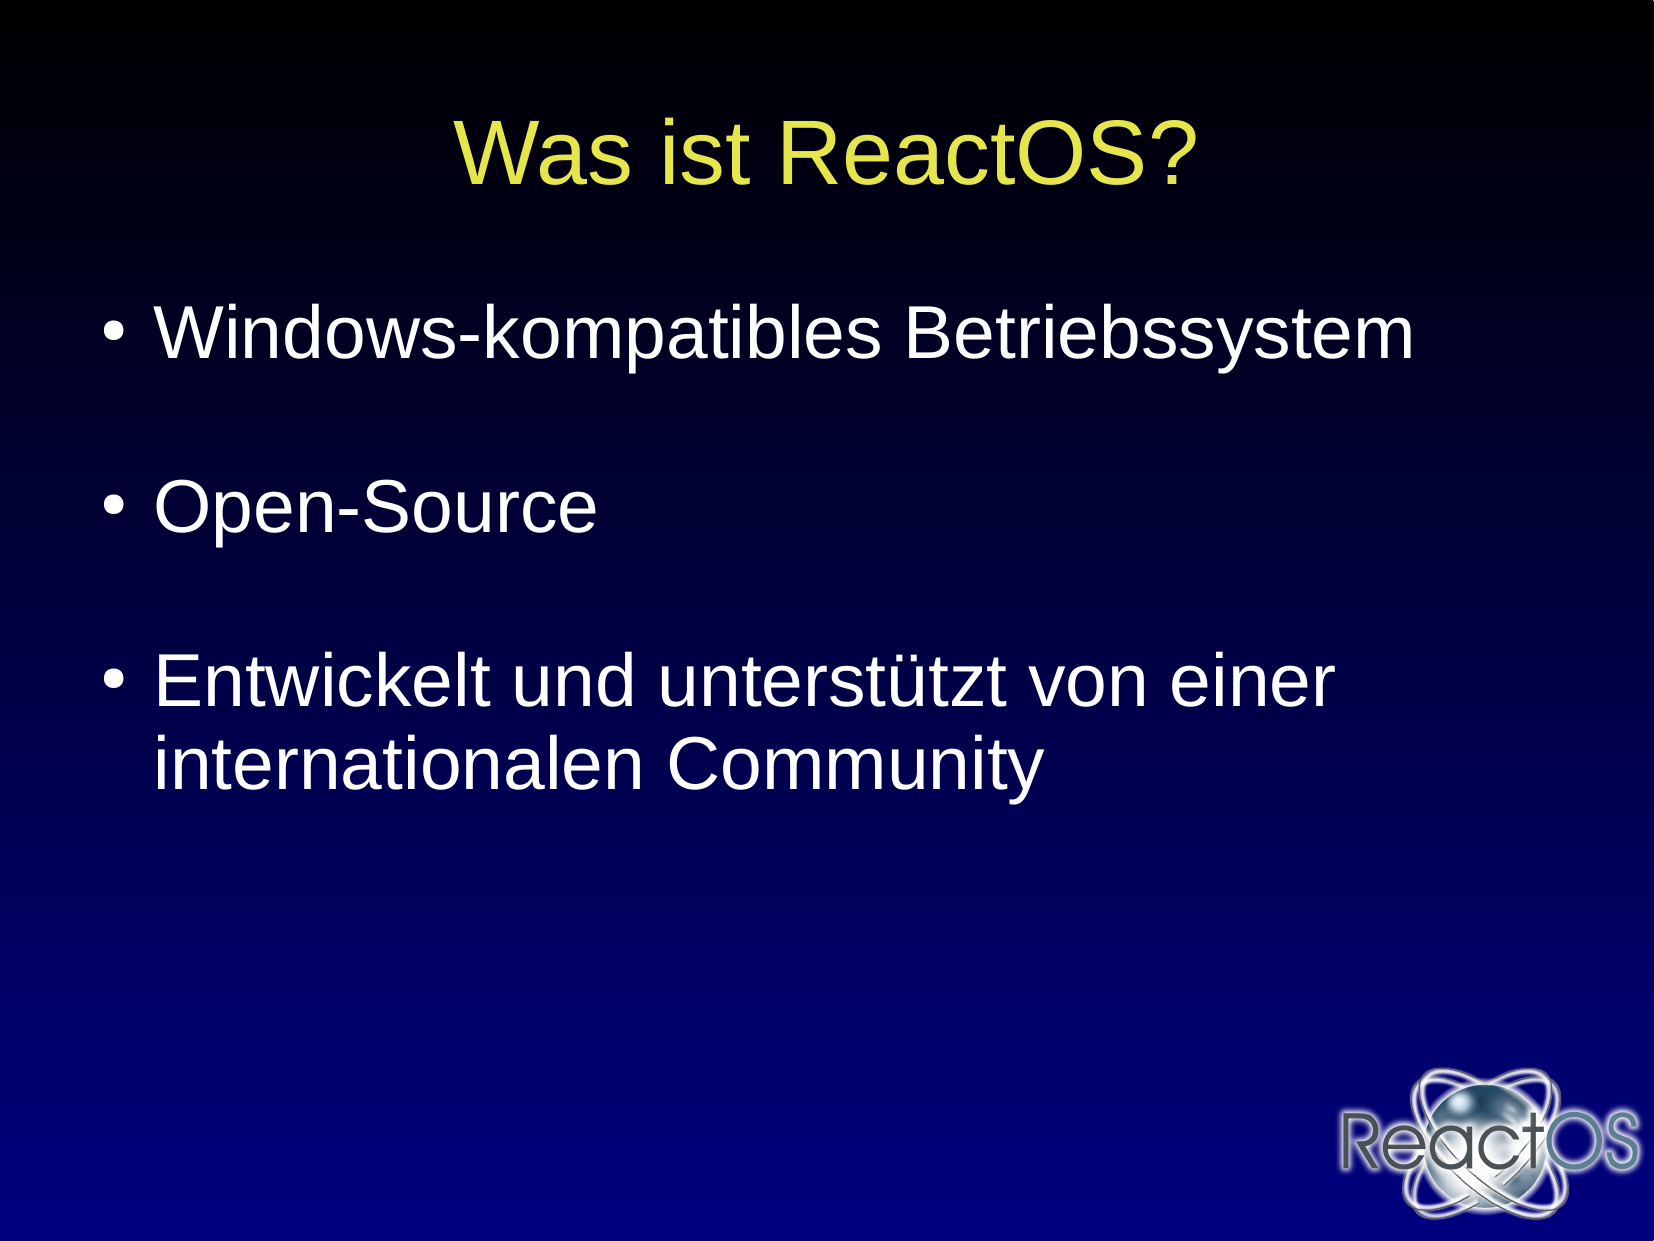

# Was ist ReactOS?
Windows-kompatibles Betriebssystem
Open-Source
Entwickelt und unterstützt von einer internationalen Community